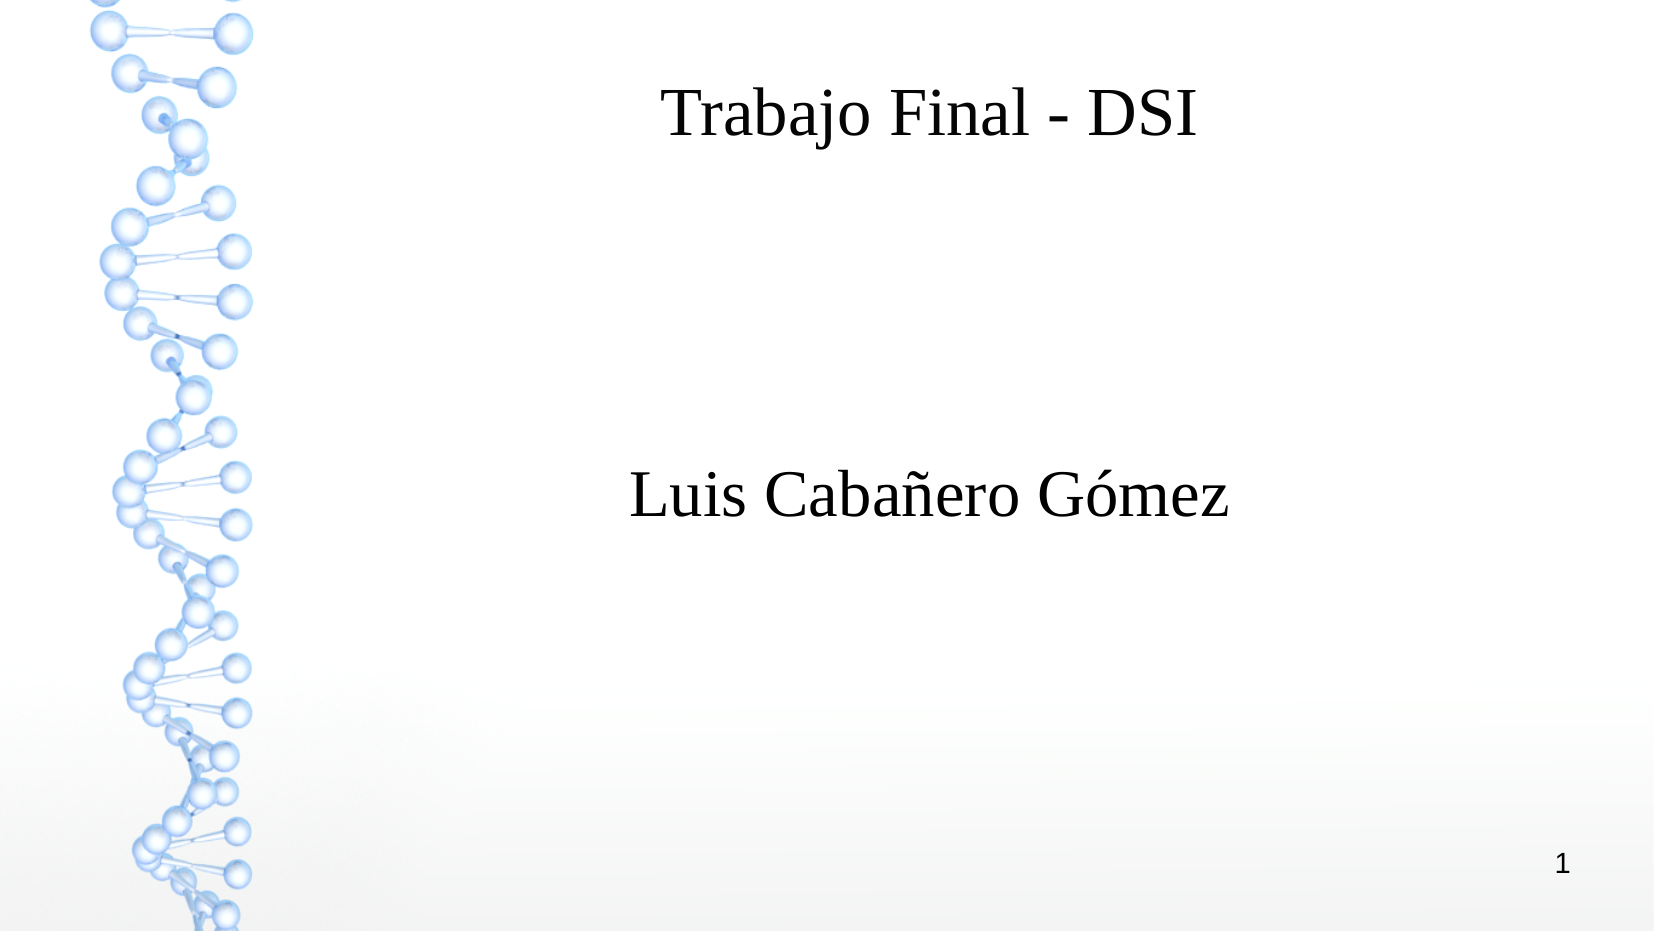

# Trabajo Final - DSI
Luis Cabañero Gómez
1